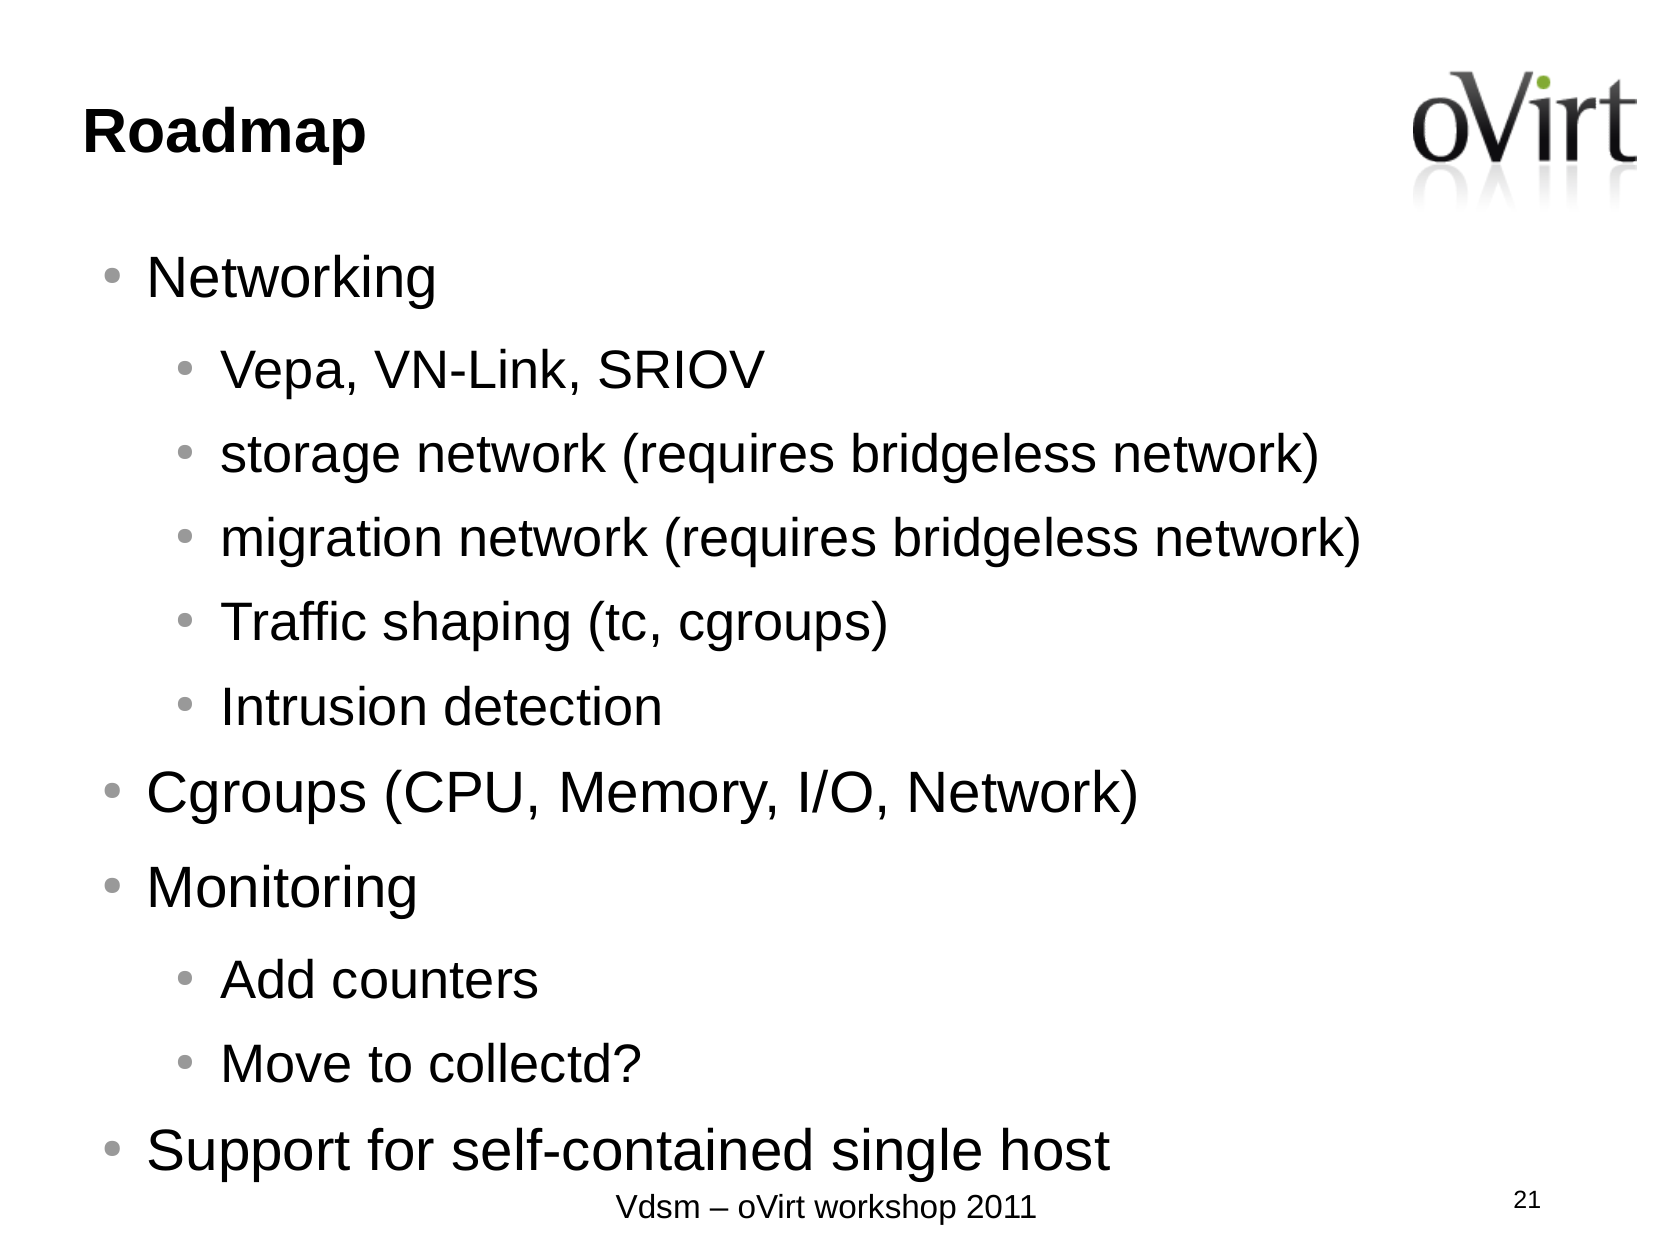

# Roadmap
Networking
Vepa, VN-Link, SRIOV
storage network (requires bridgeless network)
migration network (requires bridgeless network)
Traffic shaping (tc, cgroups)
Intrusion detection
Cgroups (CPU, Memory, I/O, Network)
Monitoring
Add counters
Move to collectd?
Support for self-contained single host